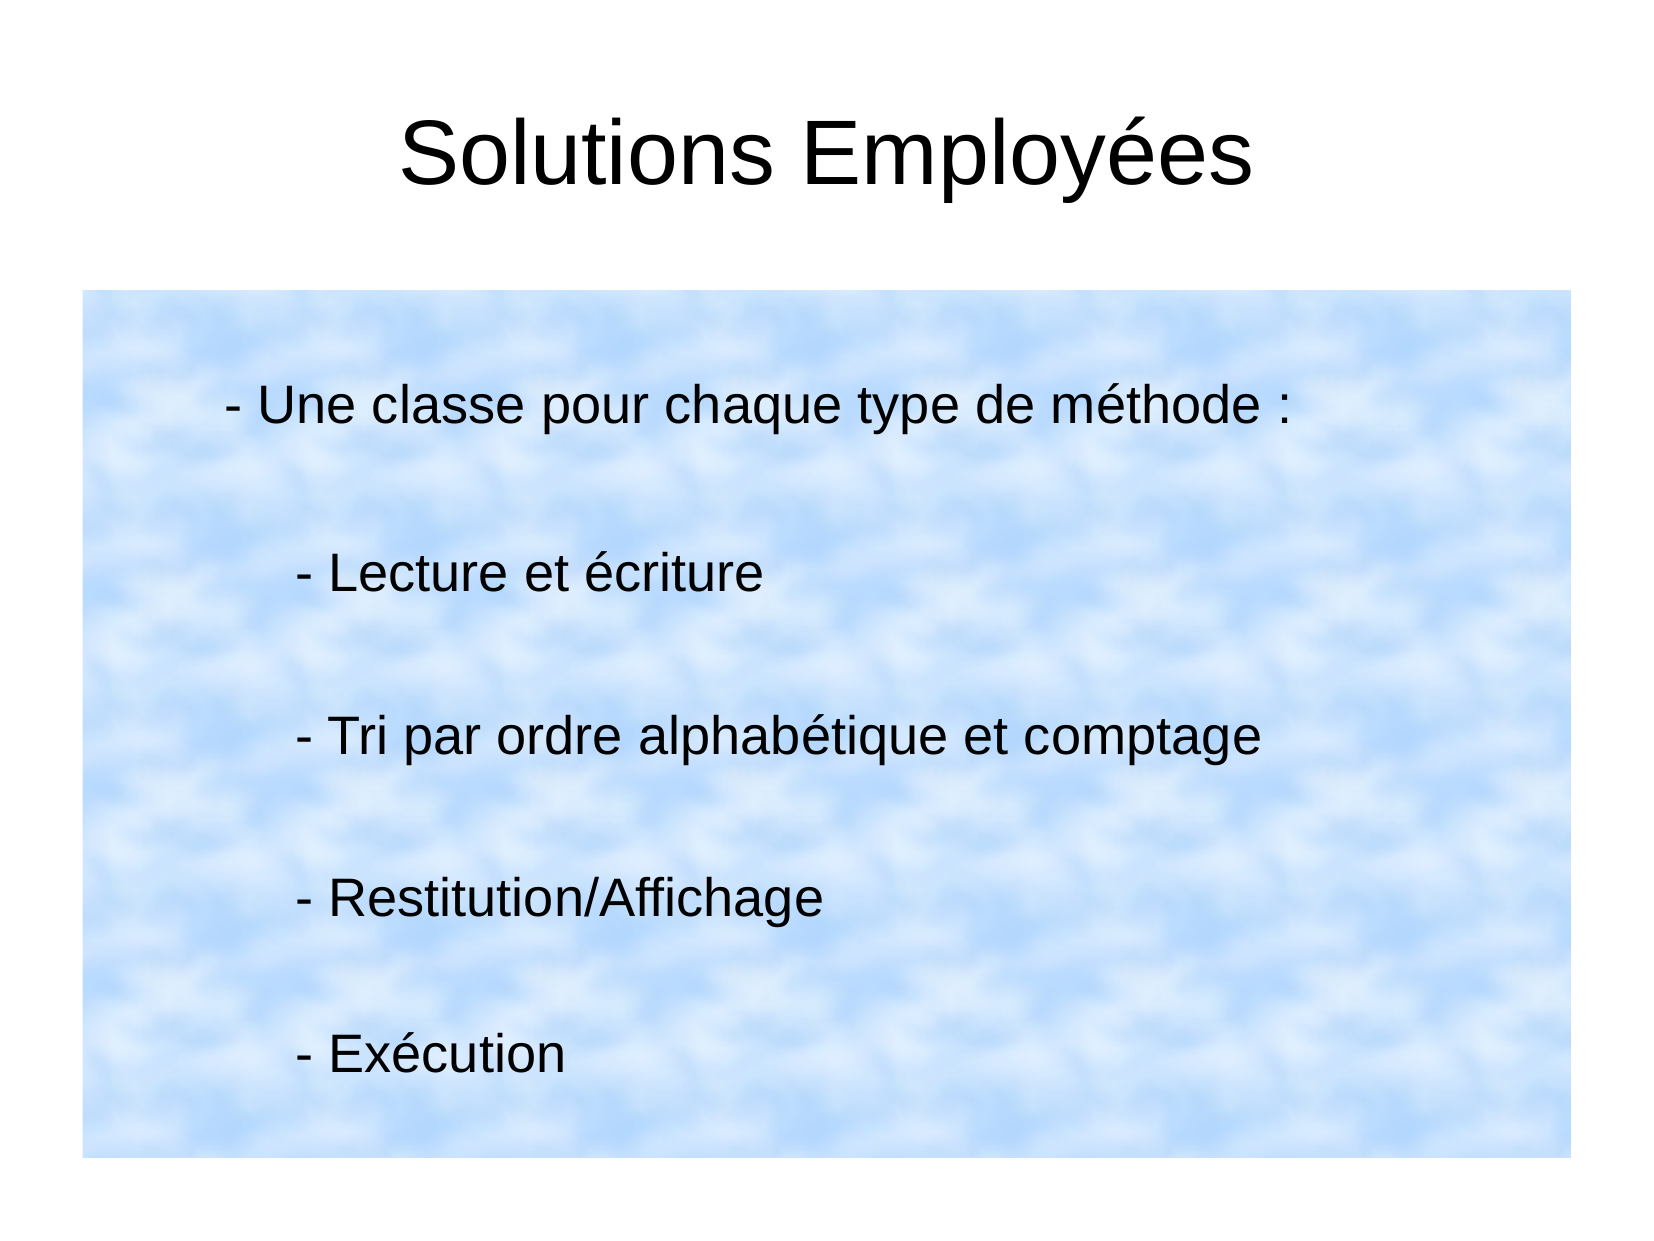

# Solutions Employées
- Une classe pour chaque type de méthode :
- Lecture et écriture
- Tri par ordre alphabétique et comptage
- Restitution/Affichage
- Exécution